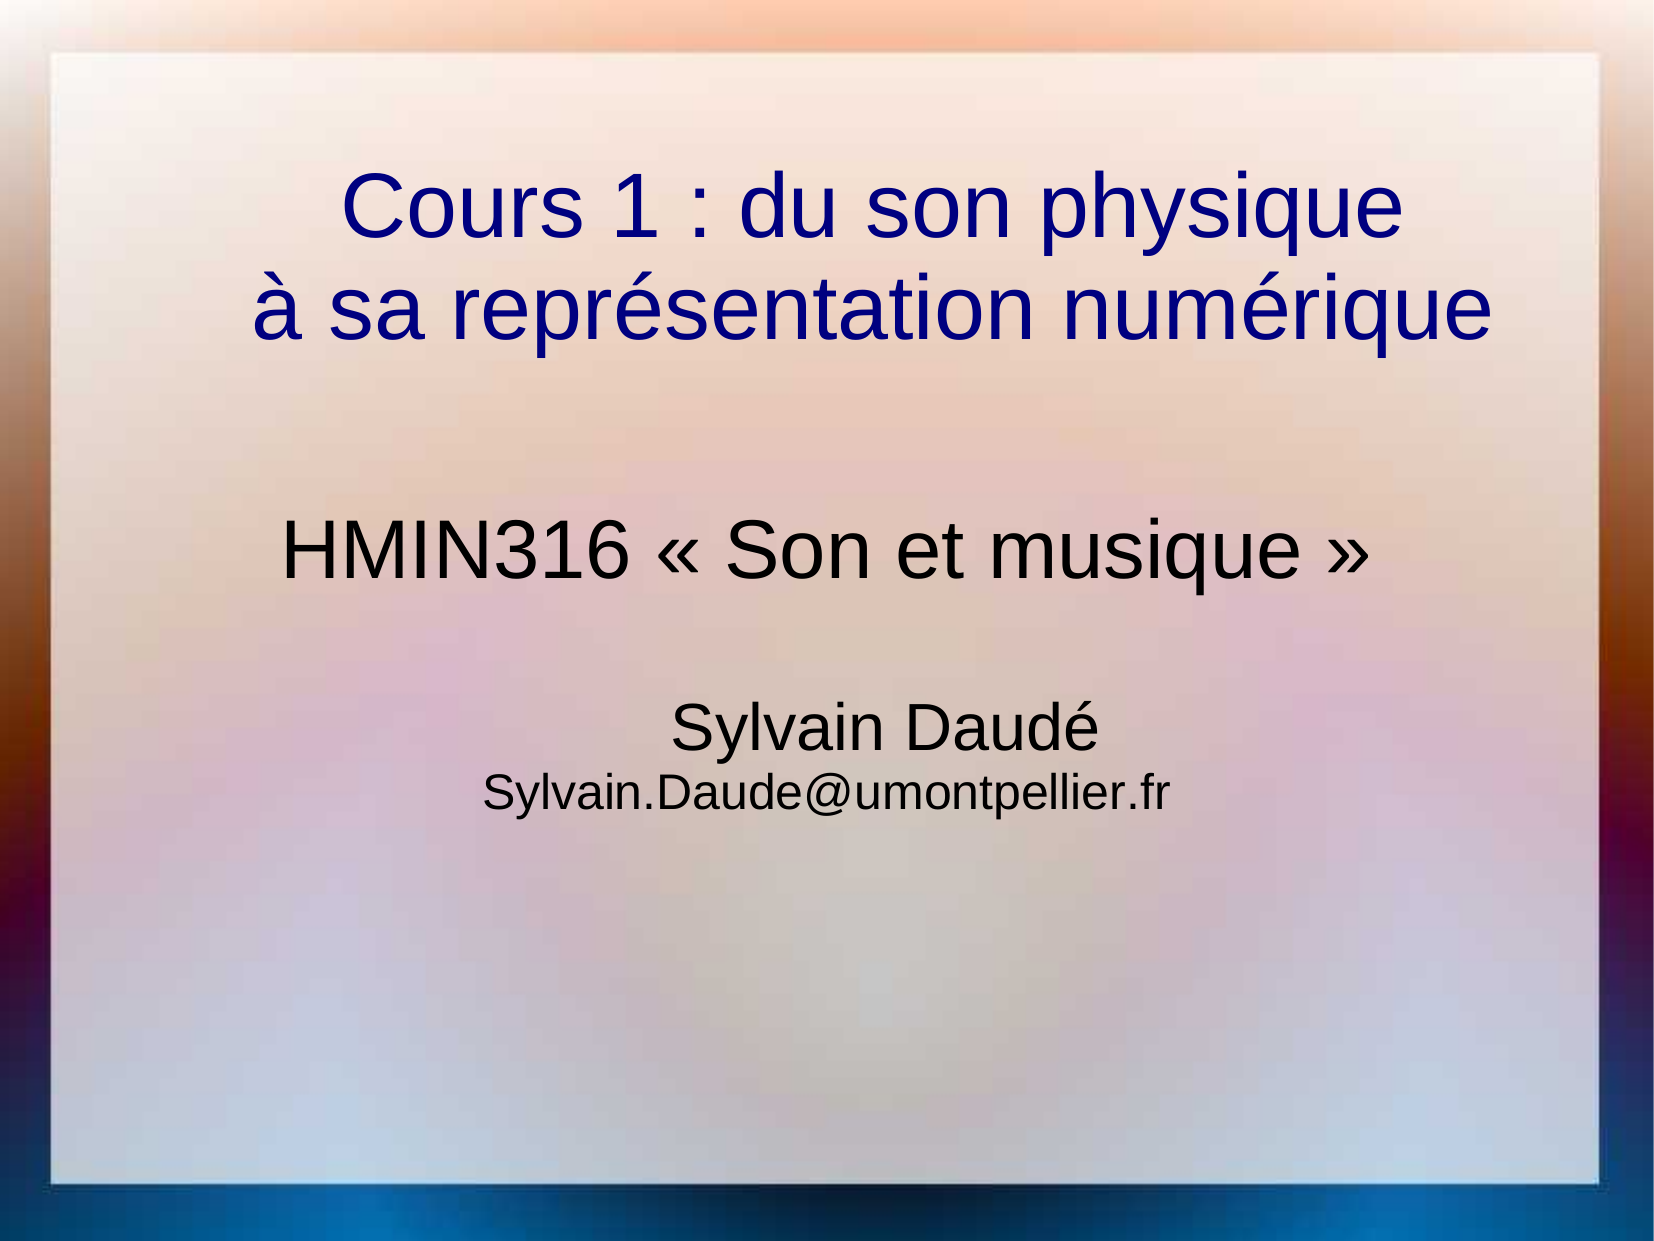

# Cours 1 : du son physique à sa représentation numérique
HMIN316 « Son et musique »
	Sylvain Daudé
Sylvain.Daude@umontpellier.fr